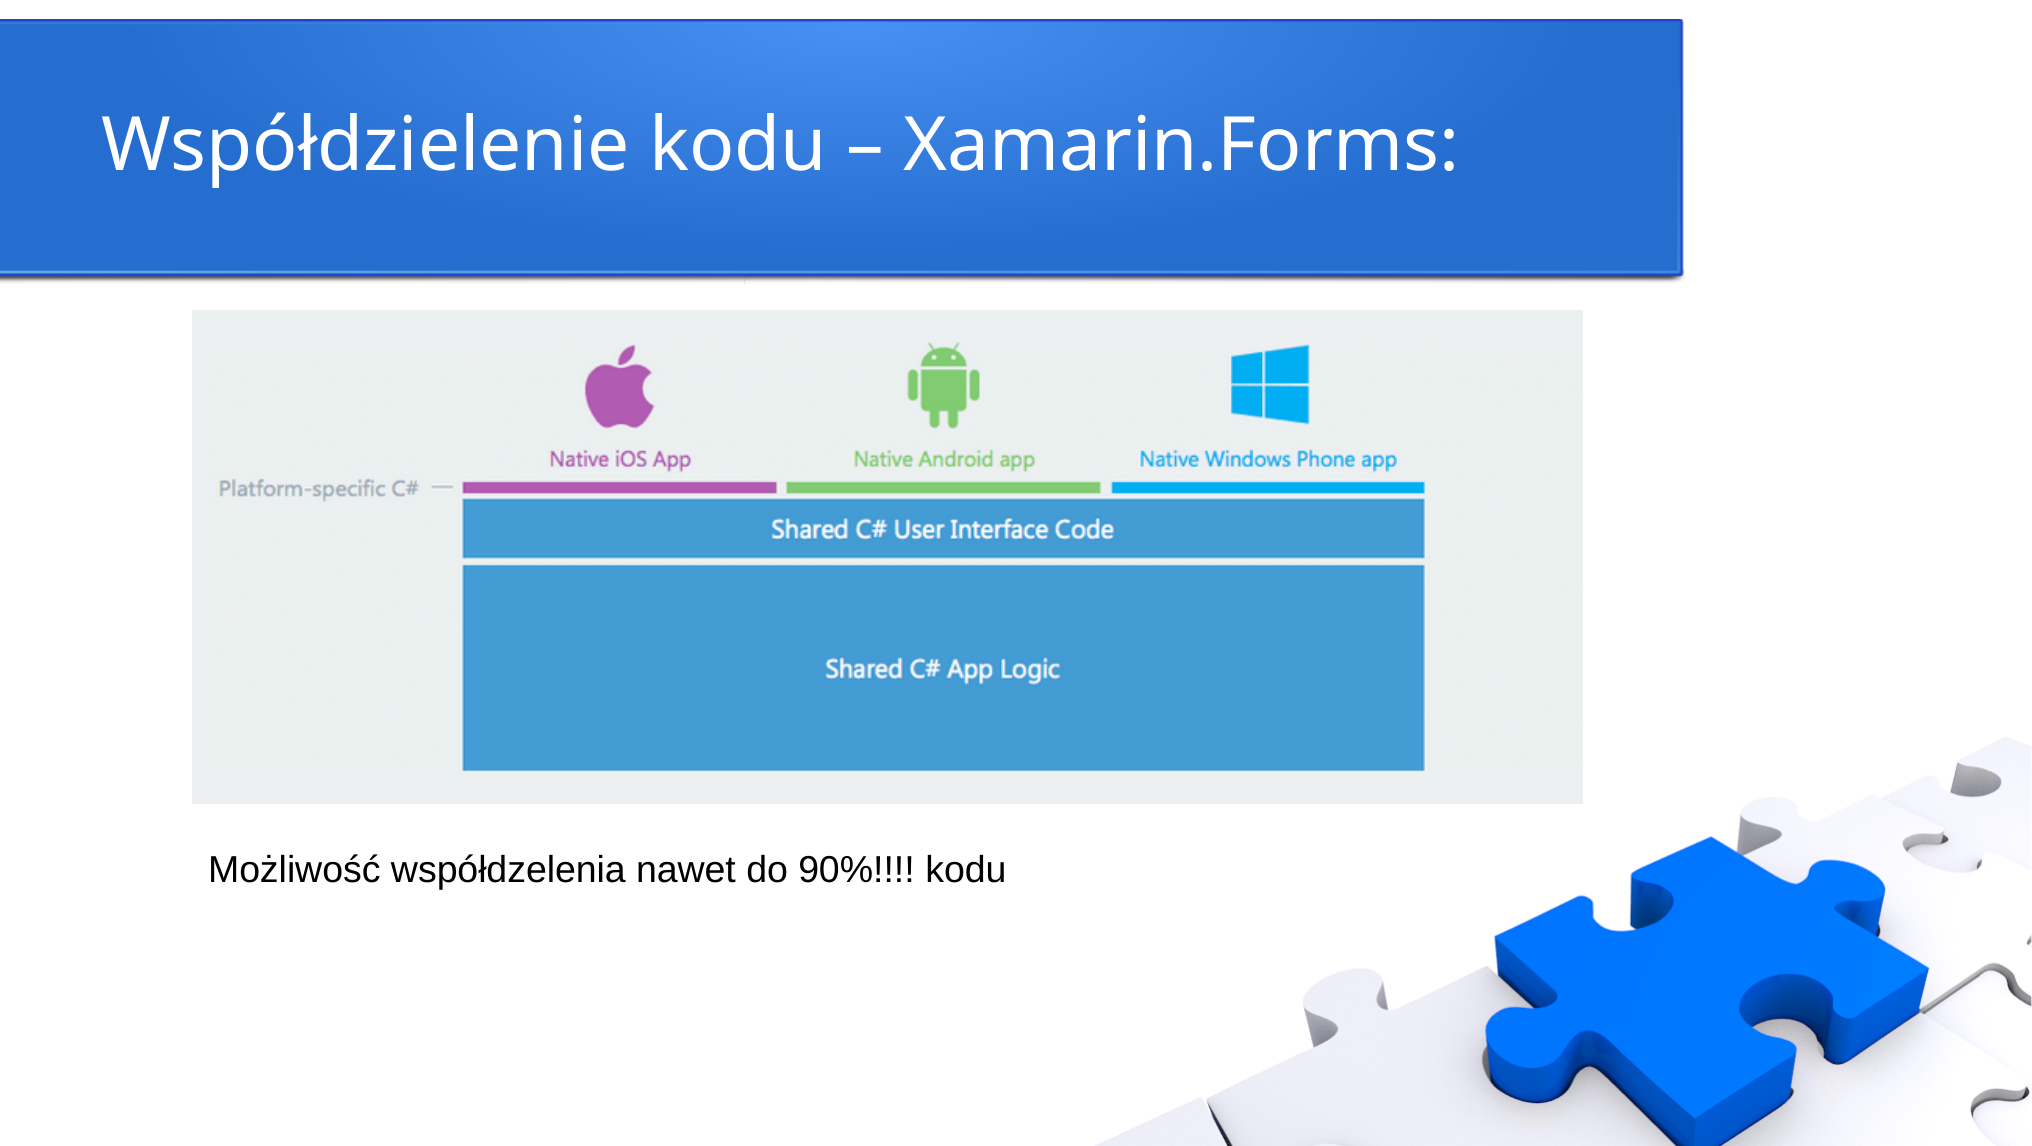

# Współdzielenie kodu – Xamarin.Forms:
Możliwość współdzelenia nawet do 90%!!!! kodu